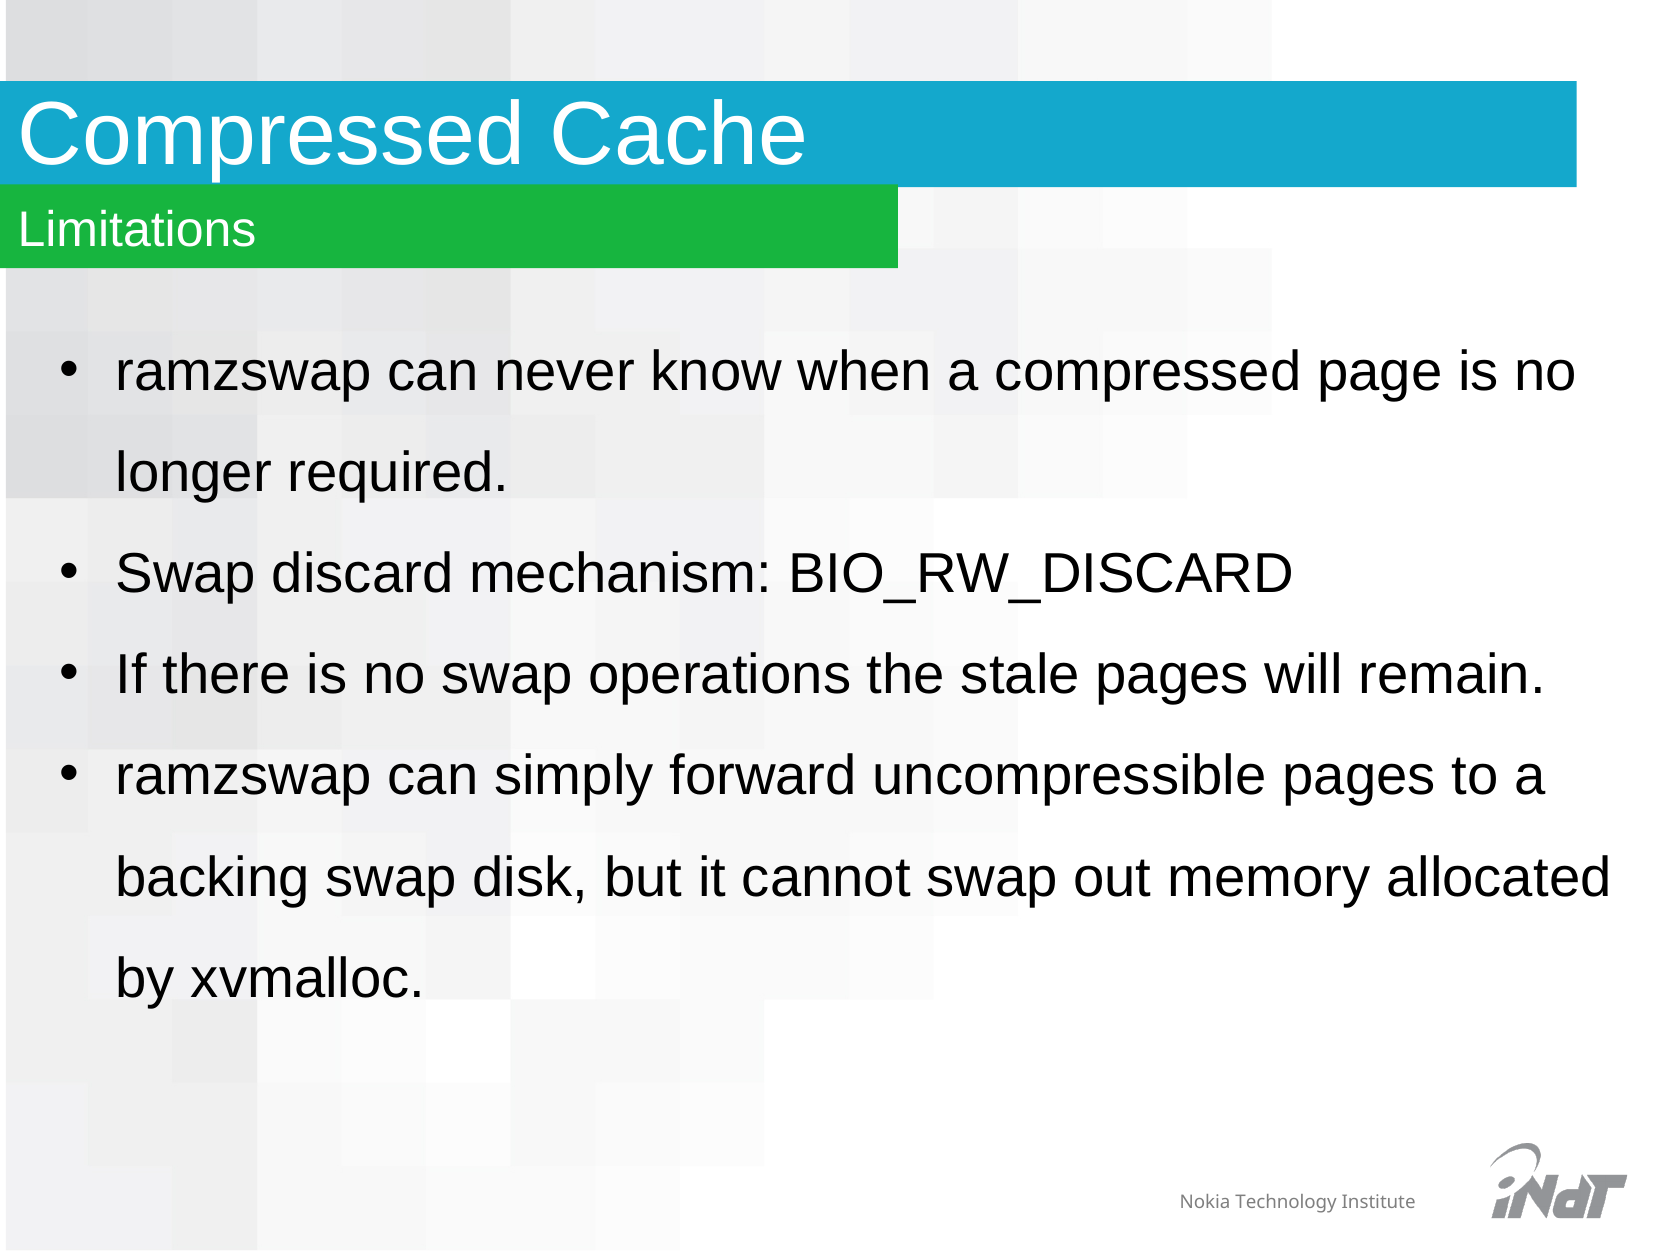

Compressed Cache
Limitations
# ramzswap can never know when a compressed page is no longer required.
Swap discard mechanism: BIO_RW_DISCARD
If there is no swap operations the stale pages will remain.
ramzswap can simply forward uncompressible pages to a backing swap disk, but it cannot swap out memory allocated by xvmalloc.